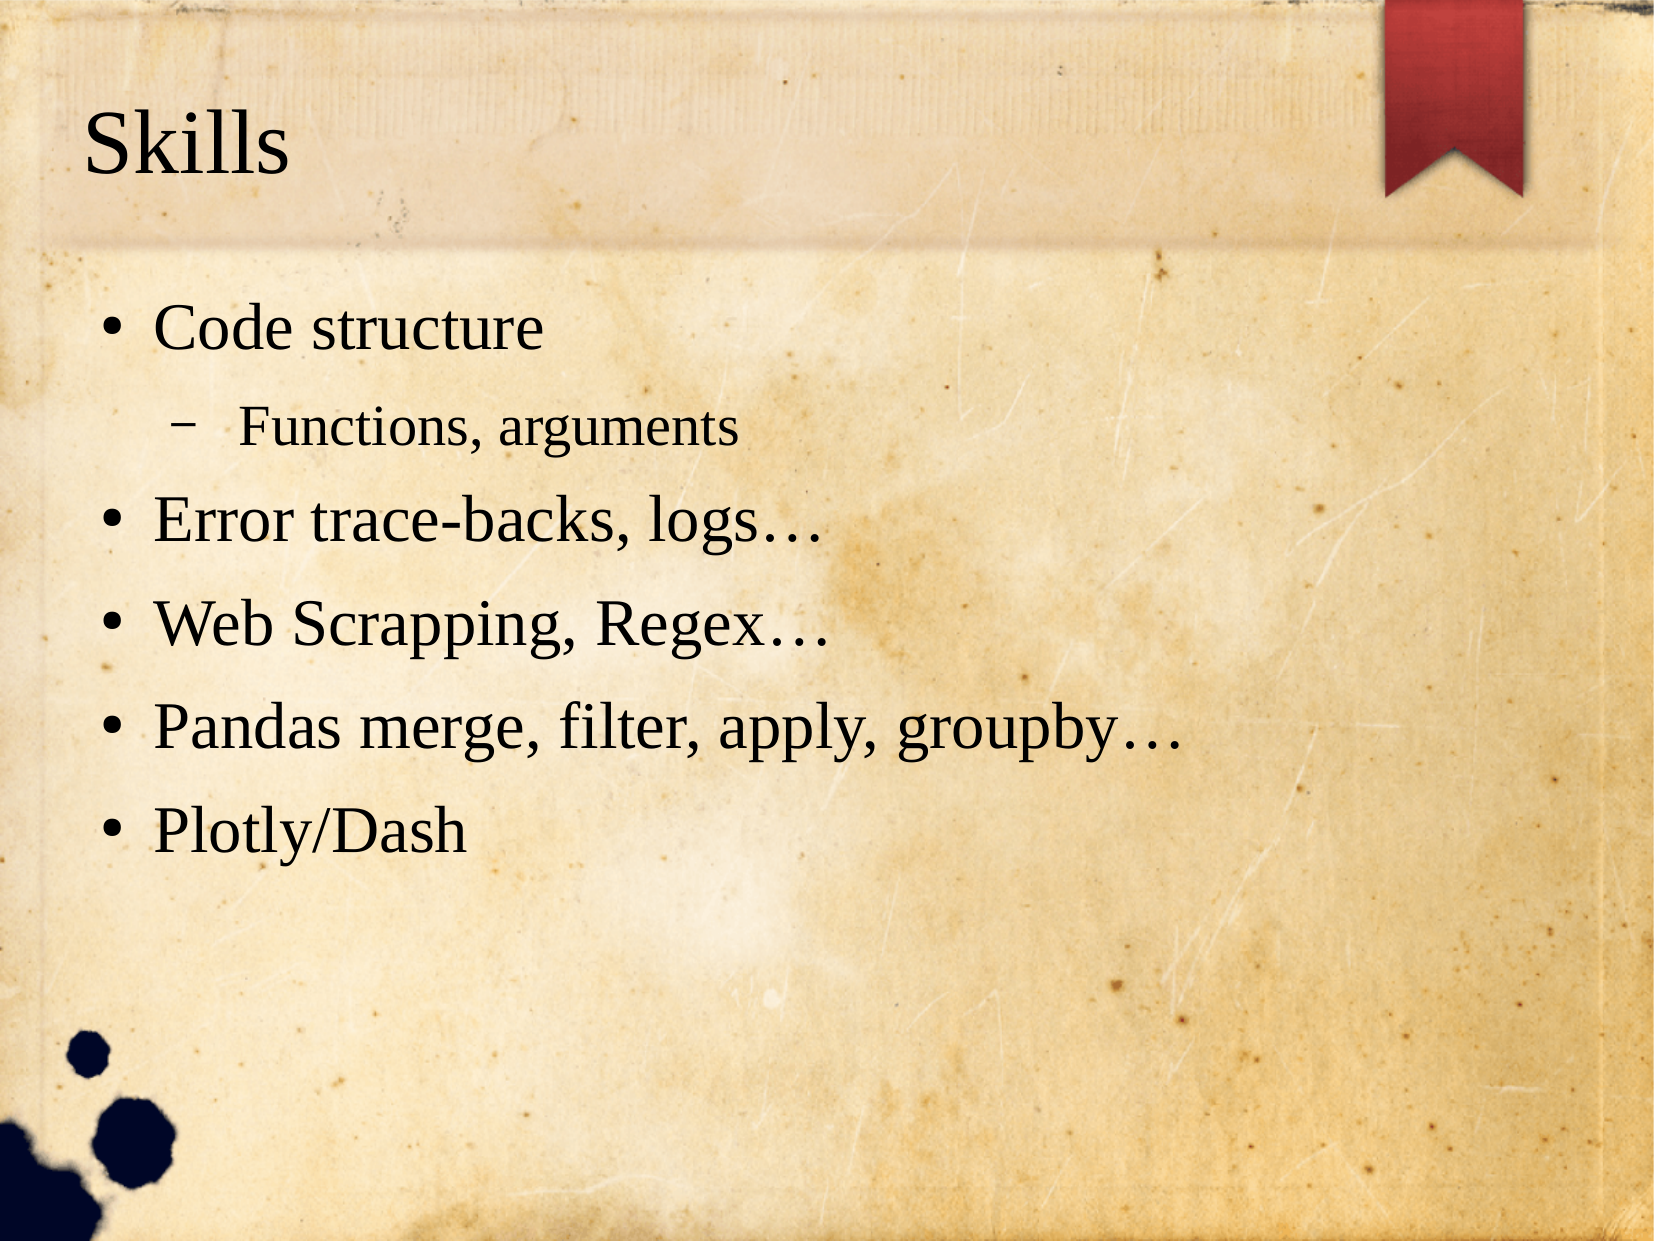

# Skills
Code structure
 Functions, arguments
Error trace-backs, logs…
Web Scrapping, Regex…
Pandas merge, filter, apply, groupby…
Plotly/Dash